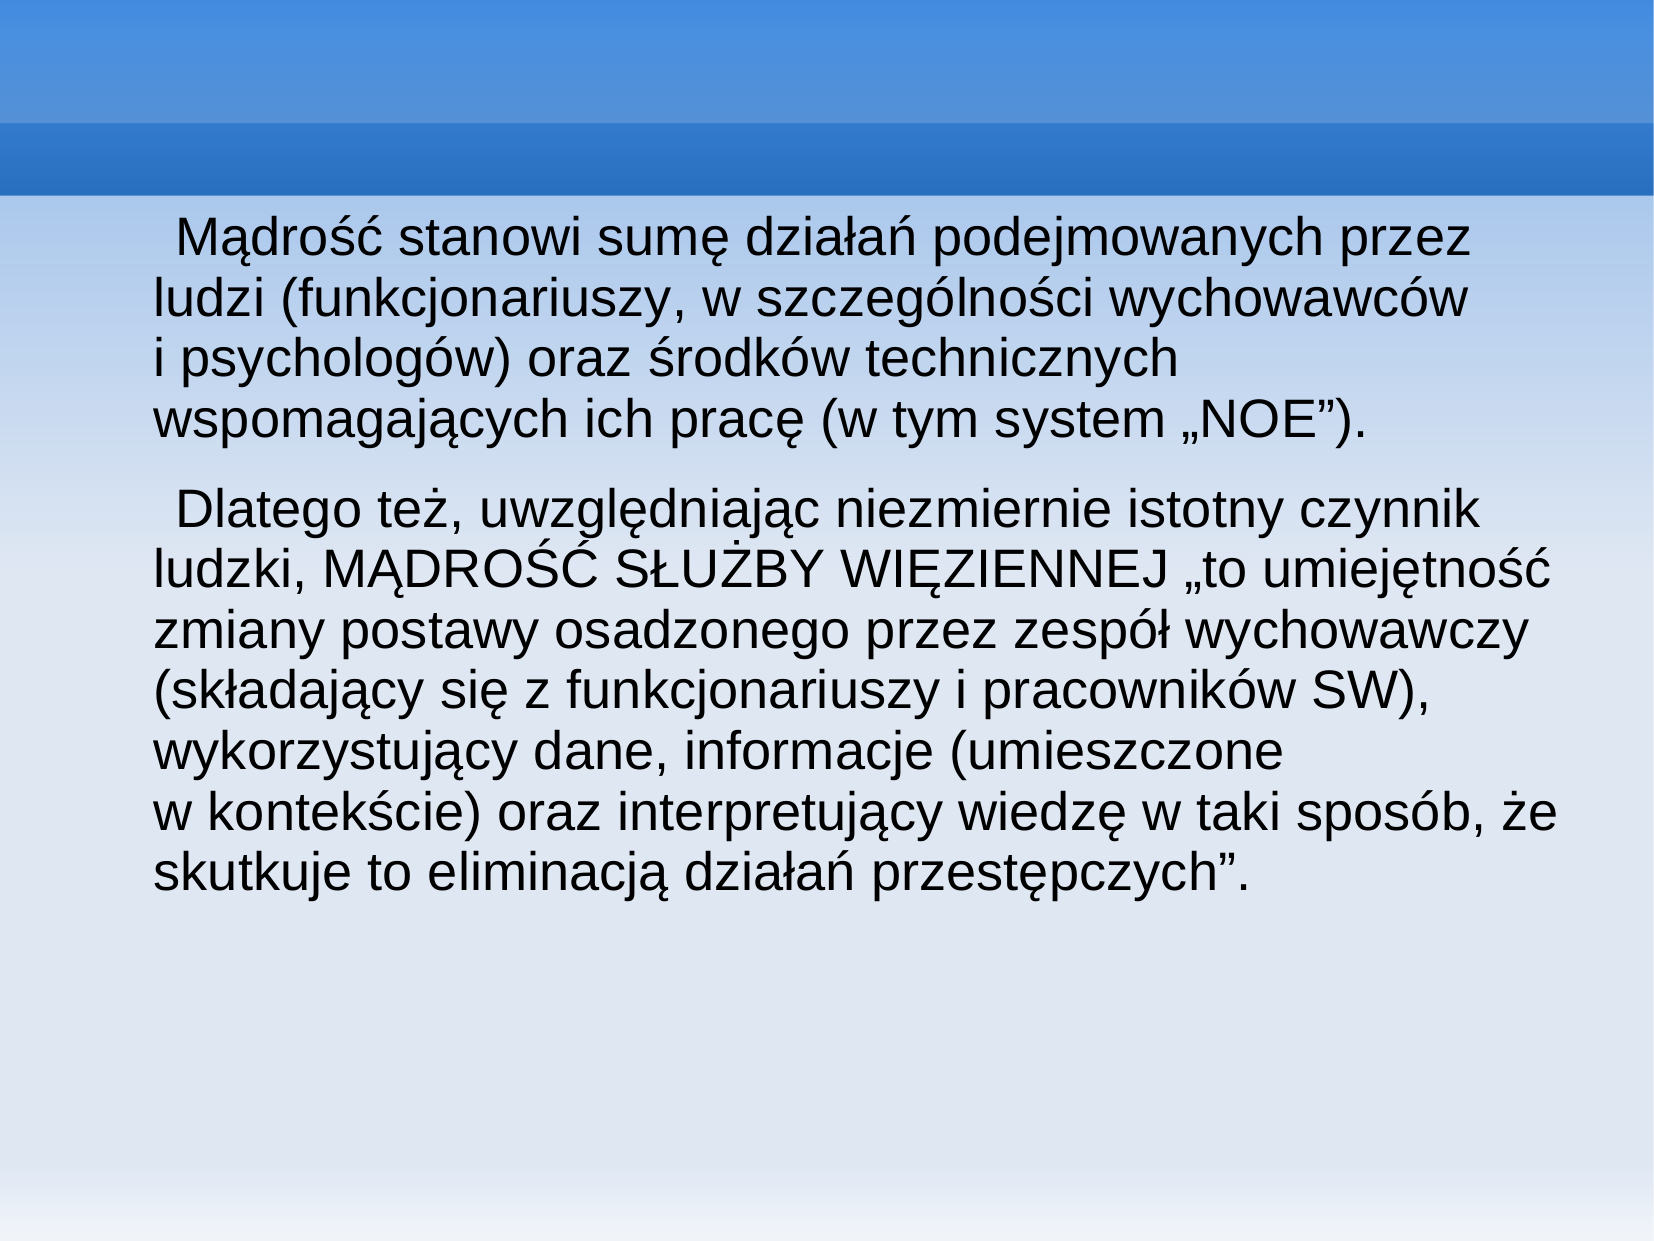

#
 Mądrość stanowi sumę działań podejmowanych przez ludzi (funkcjonariuszy, w szczególności wychowawców
i psychologów) oraz środków technicznych wspomagających ich pracę (w tym system „NOE”).
 Dlatego też, uwzględniając niezmiernie istotny czynnik ludzki, MĄDROŚĆ SŁUŻBY WIĘZIENNEJ „to umiejętność zmiany postawy osadzonego przez zespół wychowawczy (składający się z funkcjonariuszy i pracowników SW), wykorzystujący dane, informacje (umieszczone
w kontekście) oraz interpretujący wiedzę w taki sposób, że skutkuje to eliminacją działań przestępczych”.